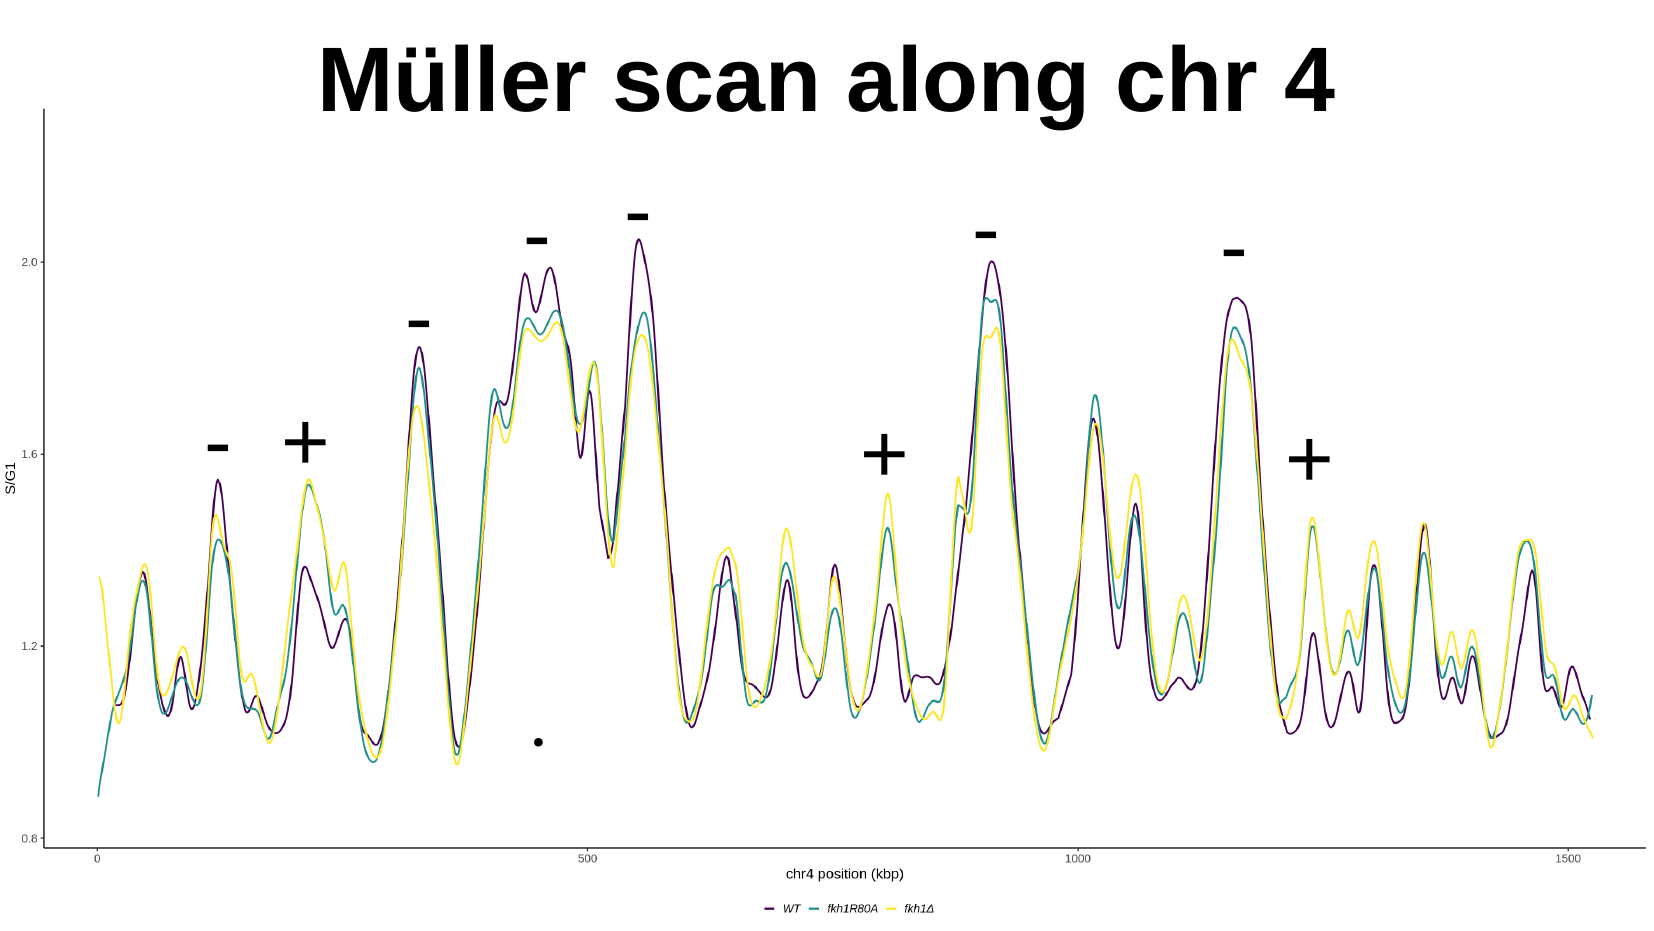

# Müller scan along chr 4
-
-
-
-
-
-
+
+
+